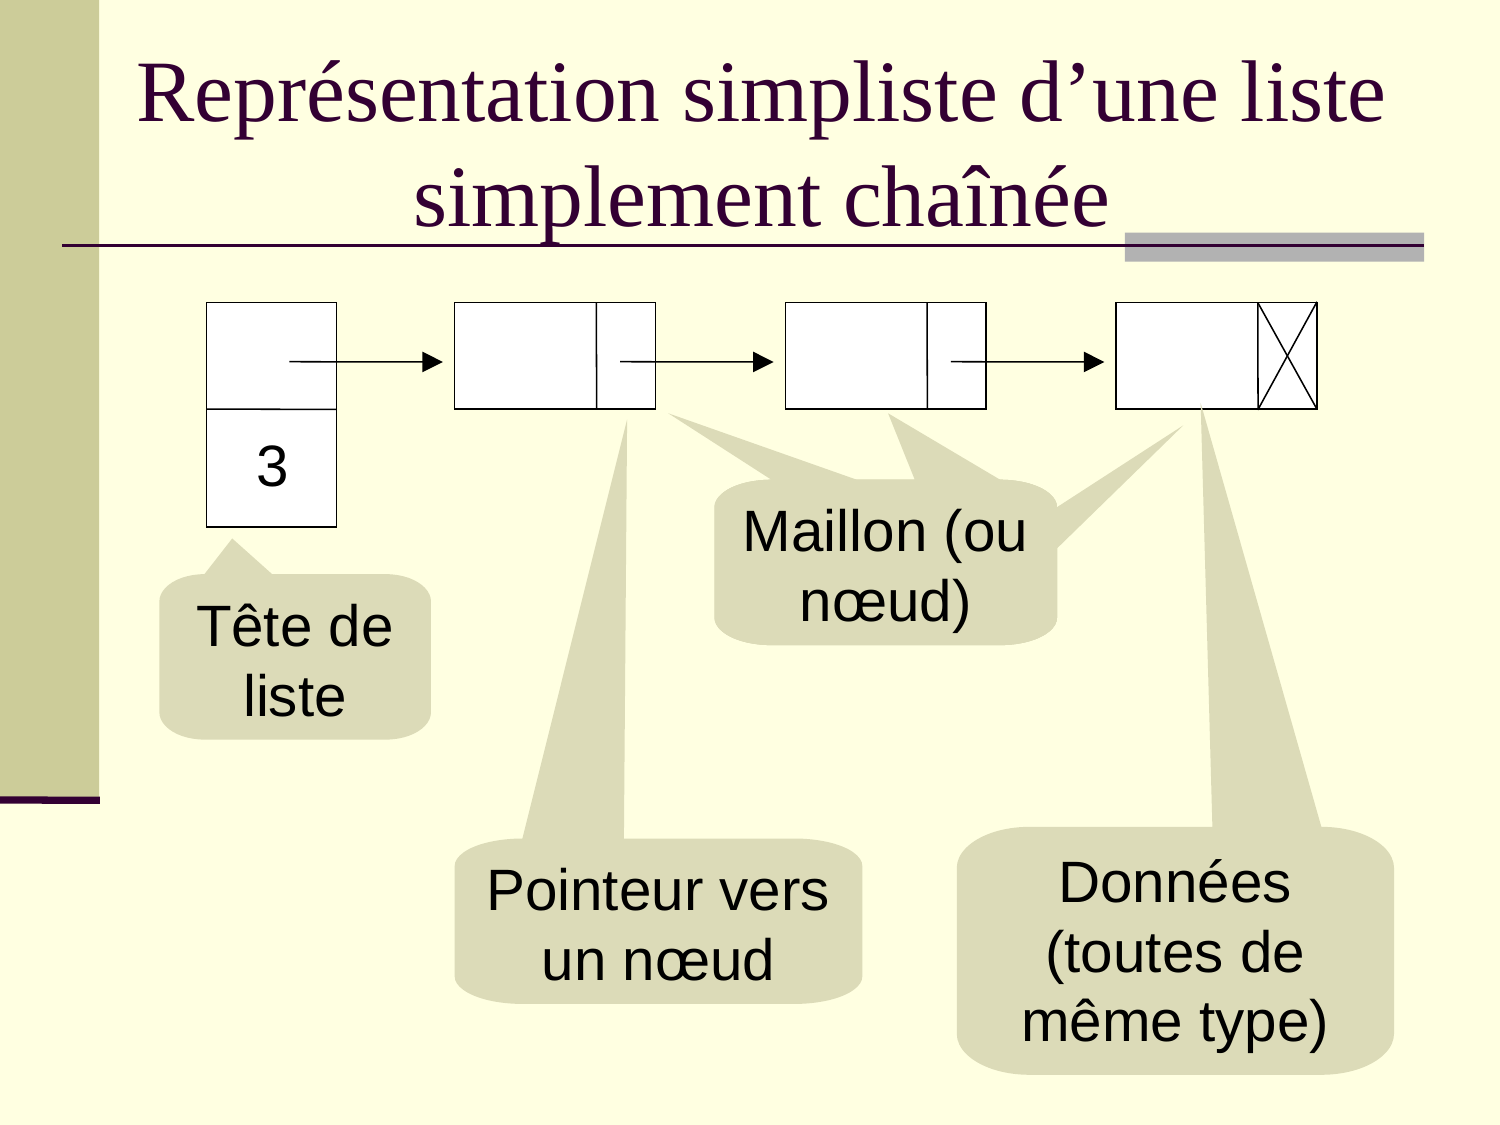

# Représentation simpliste d’une liste simplement chaînée
3
Maillon (ou nœud)
Maillon (ou nœud)
Maillon (ou nœud)
Tête de liste
Données (toutes de même type)
Pointeur vers un nœud